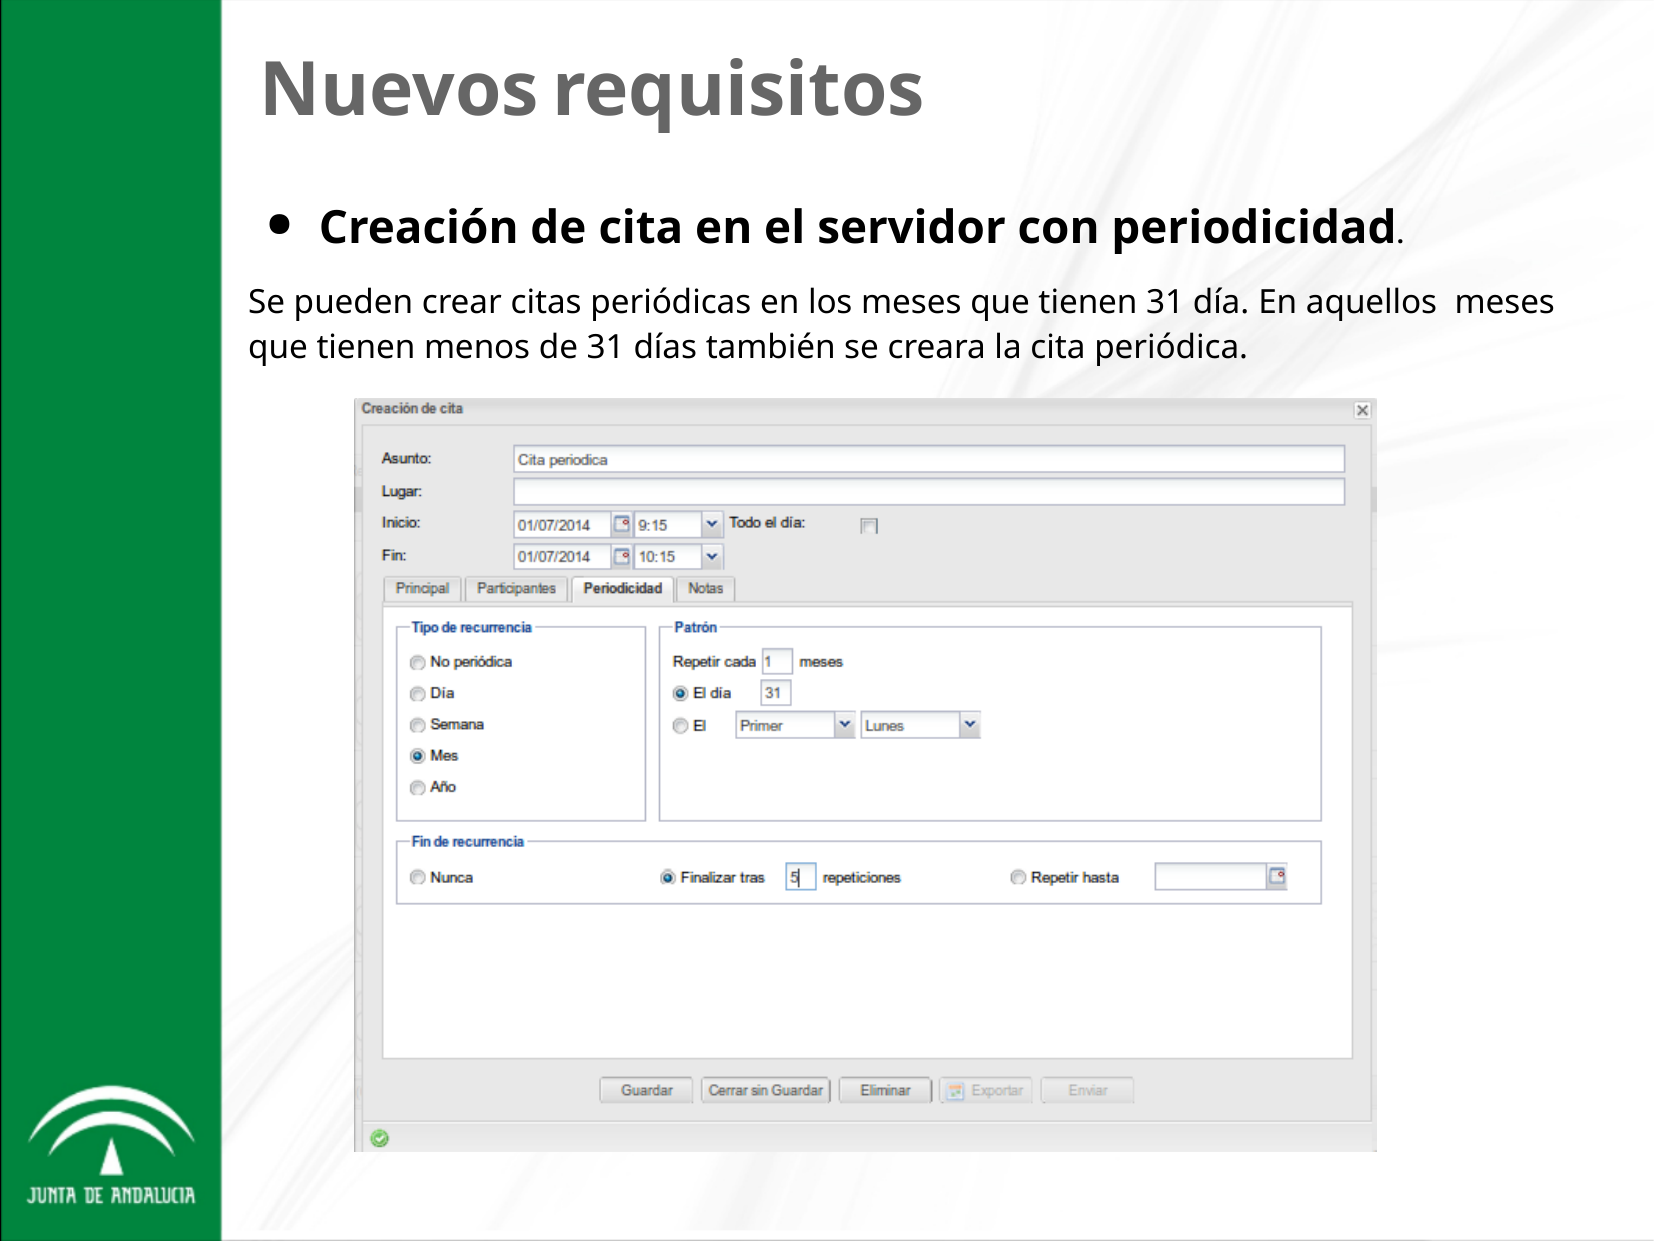

# Nuevos requisitos
Creación de cita en el servidor con periodicidad.
Se pueden crear citas periódicas en los meses que tienen 31 día. En aquellos meses que tienen menos de 31 días también se creara la cita periódica.